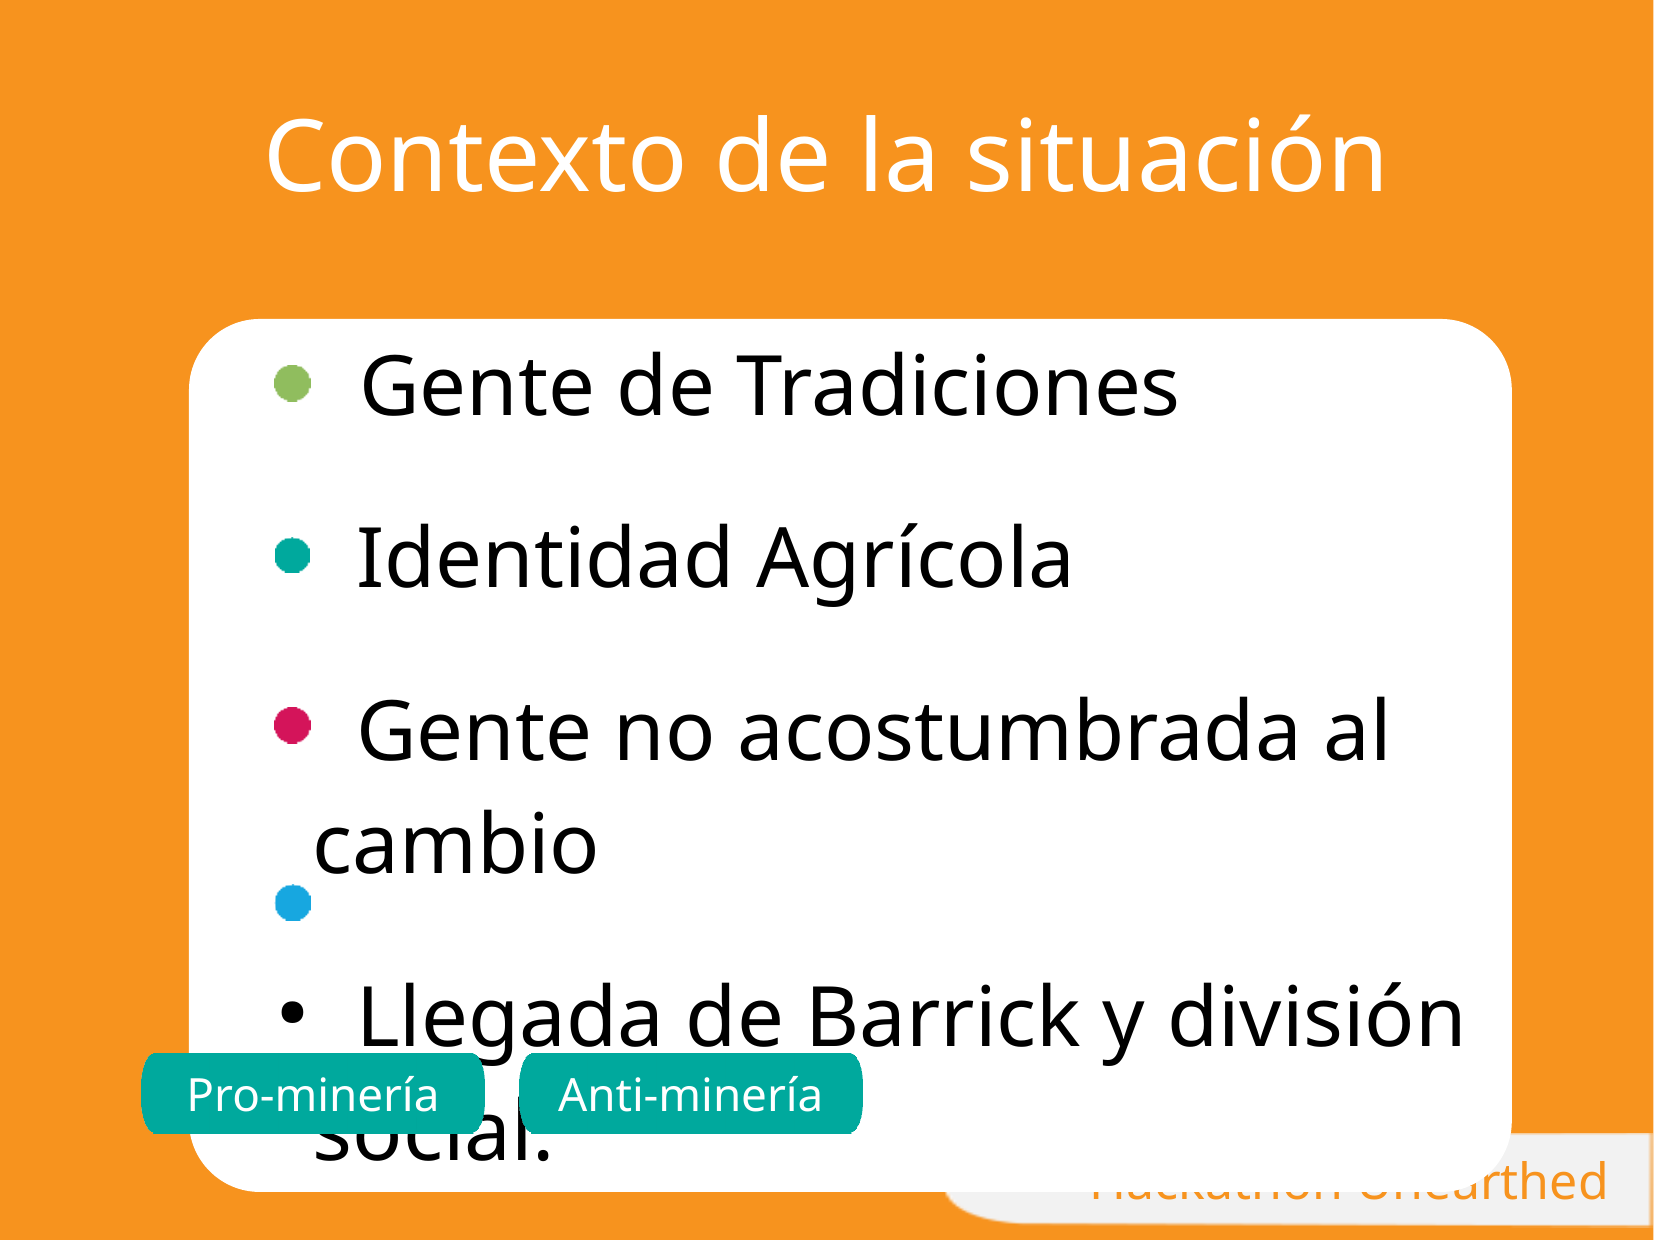

# Contexto de la situación
 Gente de Tradiciones
 Identidad Agrícola
 Gente no acostumbrada al cambio
 Llegada de Barrick y división social.
Pro-minería
Anti-minería
Hackathon Unearthed